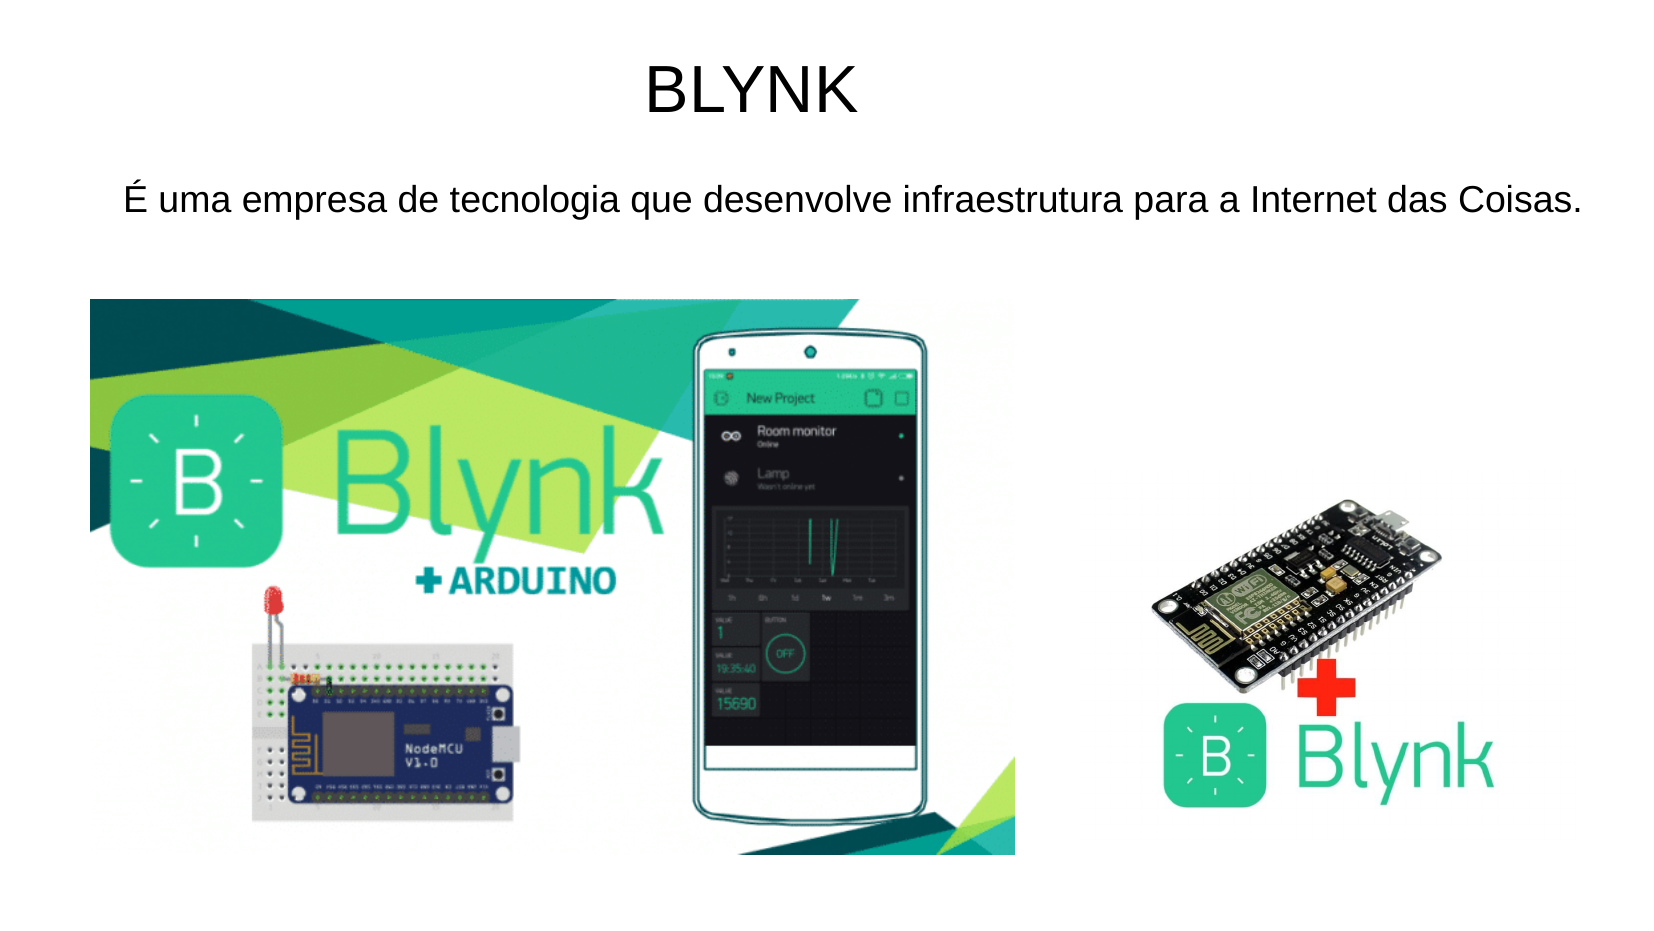

BLYNK
É uma empresa de tecnologia que desenvolve infraestrutura para a Internet das Coisas.